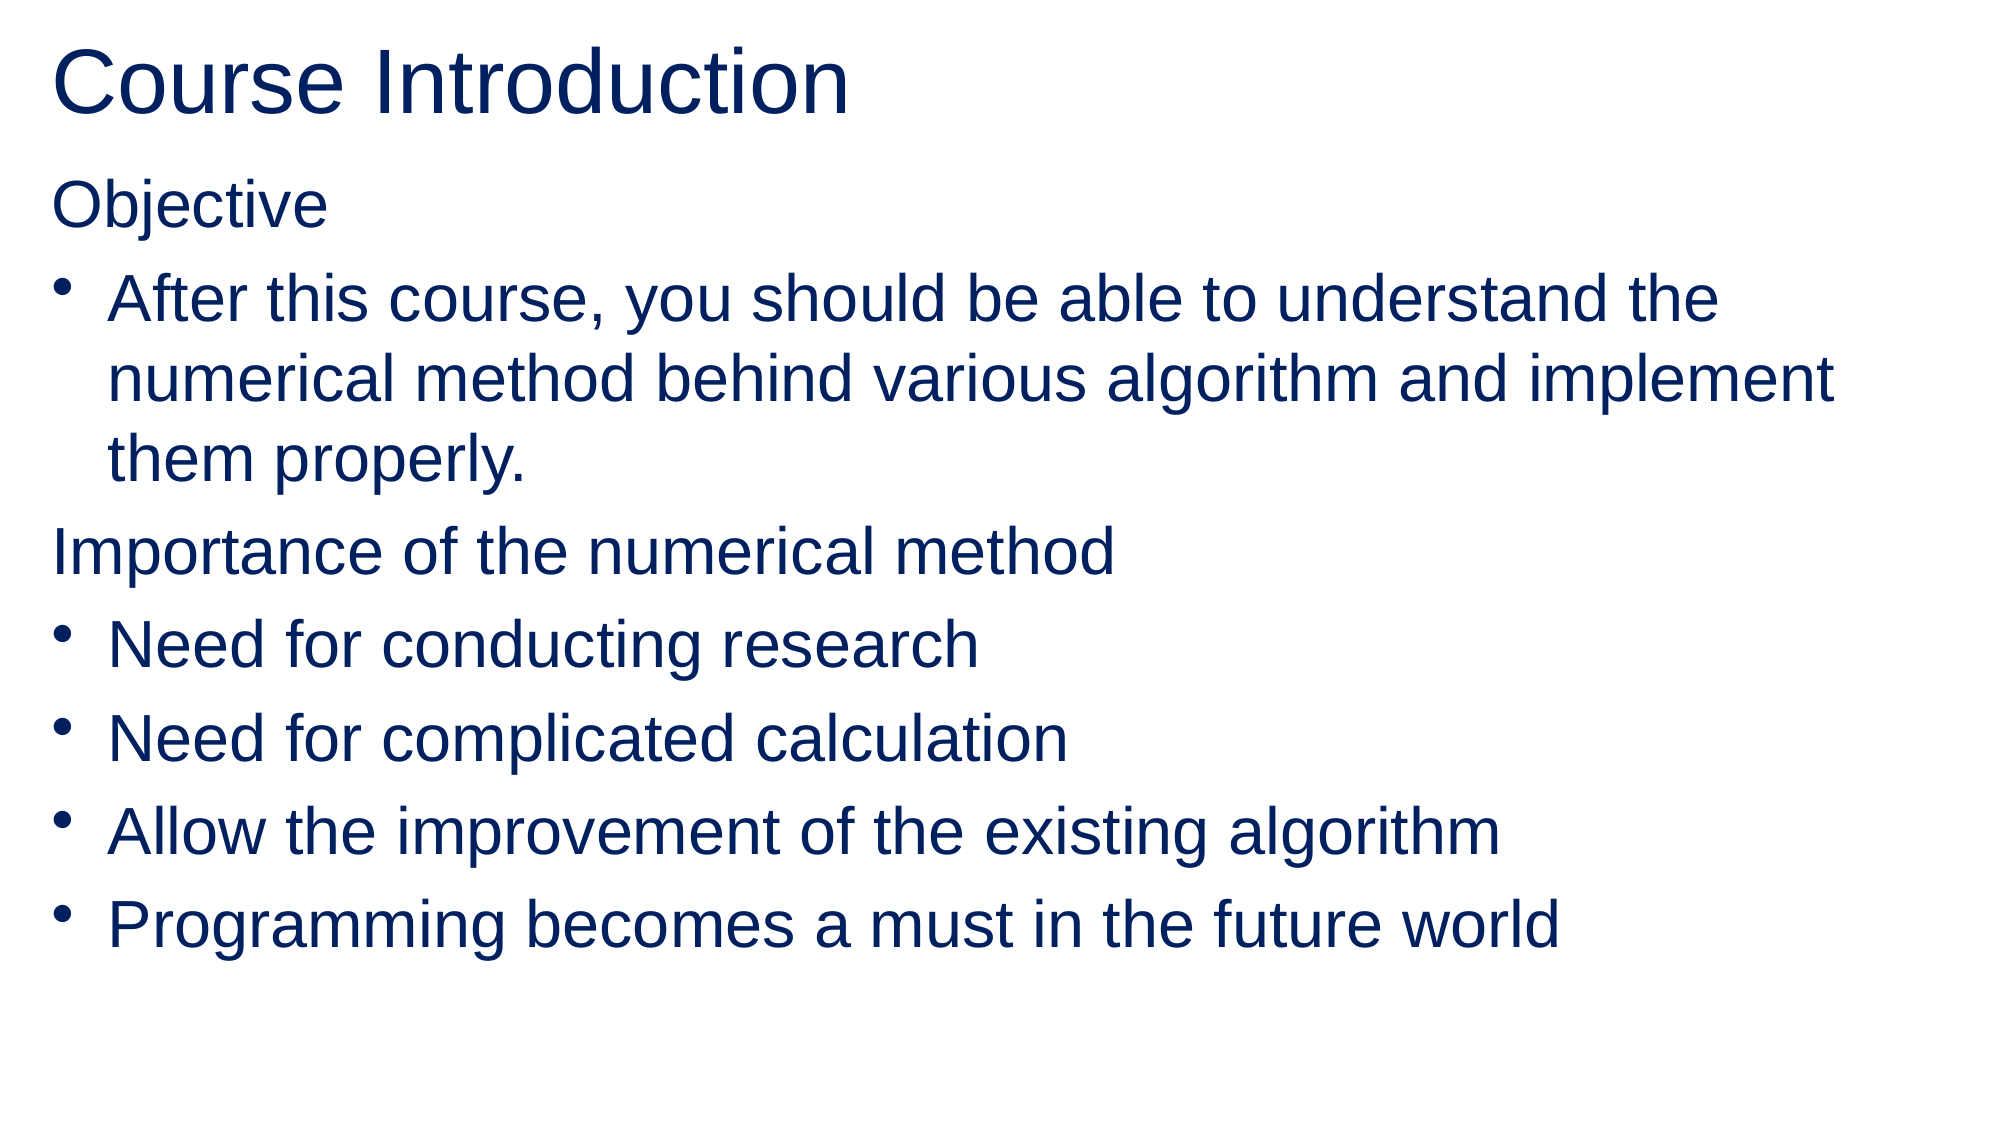

# Course Introduction
Objective
After this course, you should be able to understand the numerical method behind various algorithm and implement them properly.
Importance of the numerical method
Need for conducting research
Need for complicated calculation
Allow the improvement of the existing algorithm
Programming becomes a must in the future world